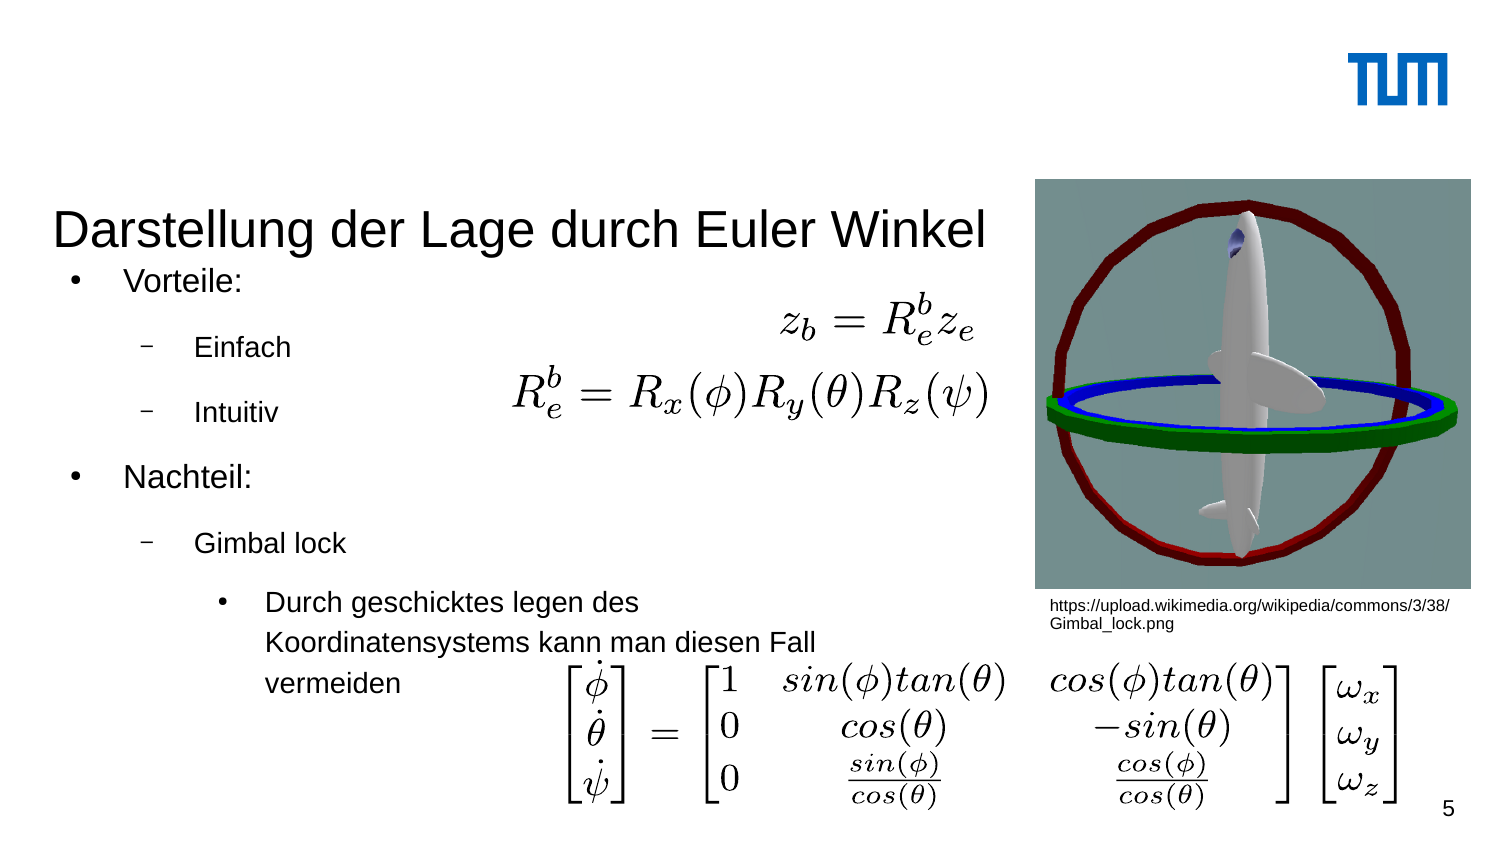

# Darstellung der Lage durch Euler Winkel
Vorteile:
Einfach
Intuitiv
Nachteil:
Gimbal lock
Durch geschicktes legen des Koordinatensystems kann man diesen Fall vermeiden
https://upload.wikimedia.org/wikipedia/commons/3/38/Gimbal_lock.png